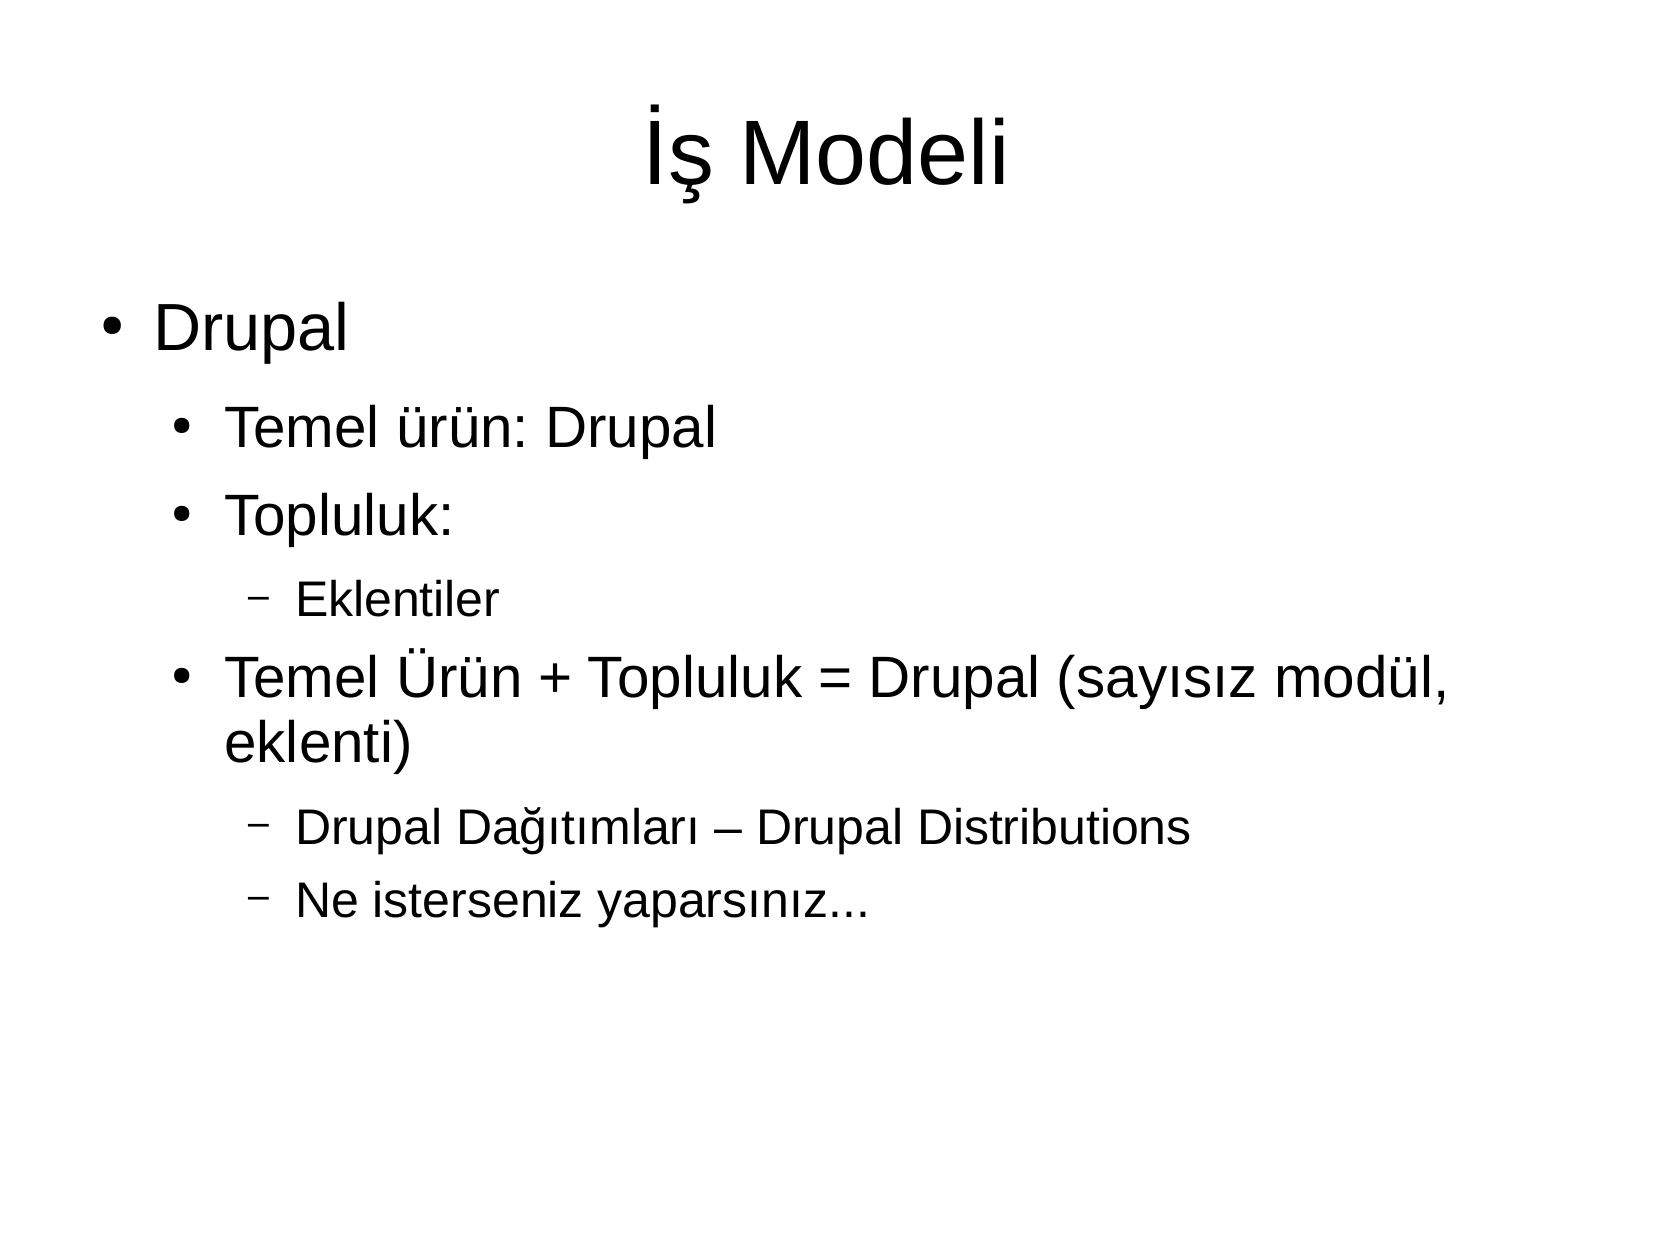

# İş Modeli
Drupal
Temel ürün: Drupal
Topluluk:
Eklentiler
Temel Ürün + Topluluk = Drupal (sayısız modül, eklenti)
Drupal Dağıtımları – Drupal Distributions
Ne isterseniz yaparsınız...